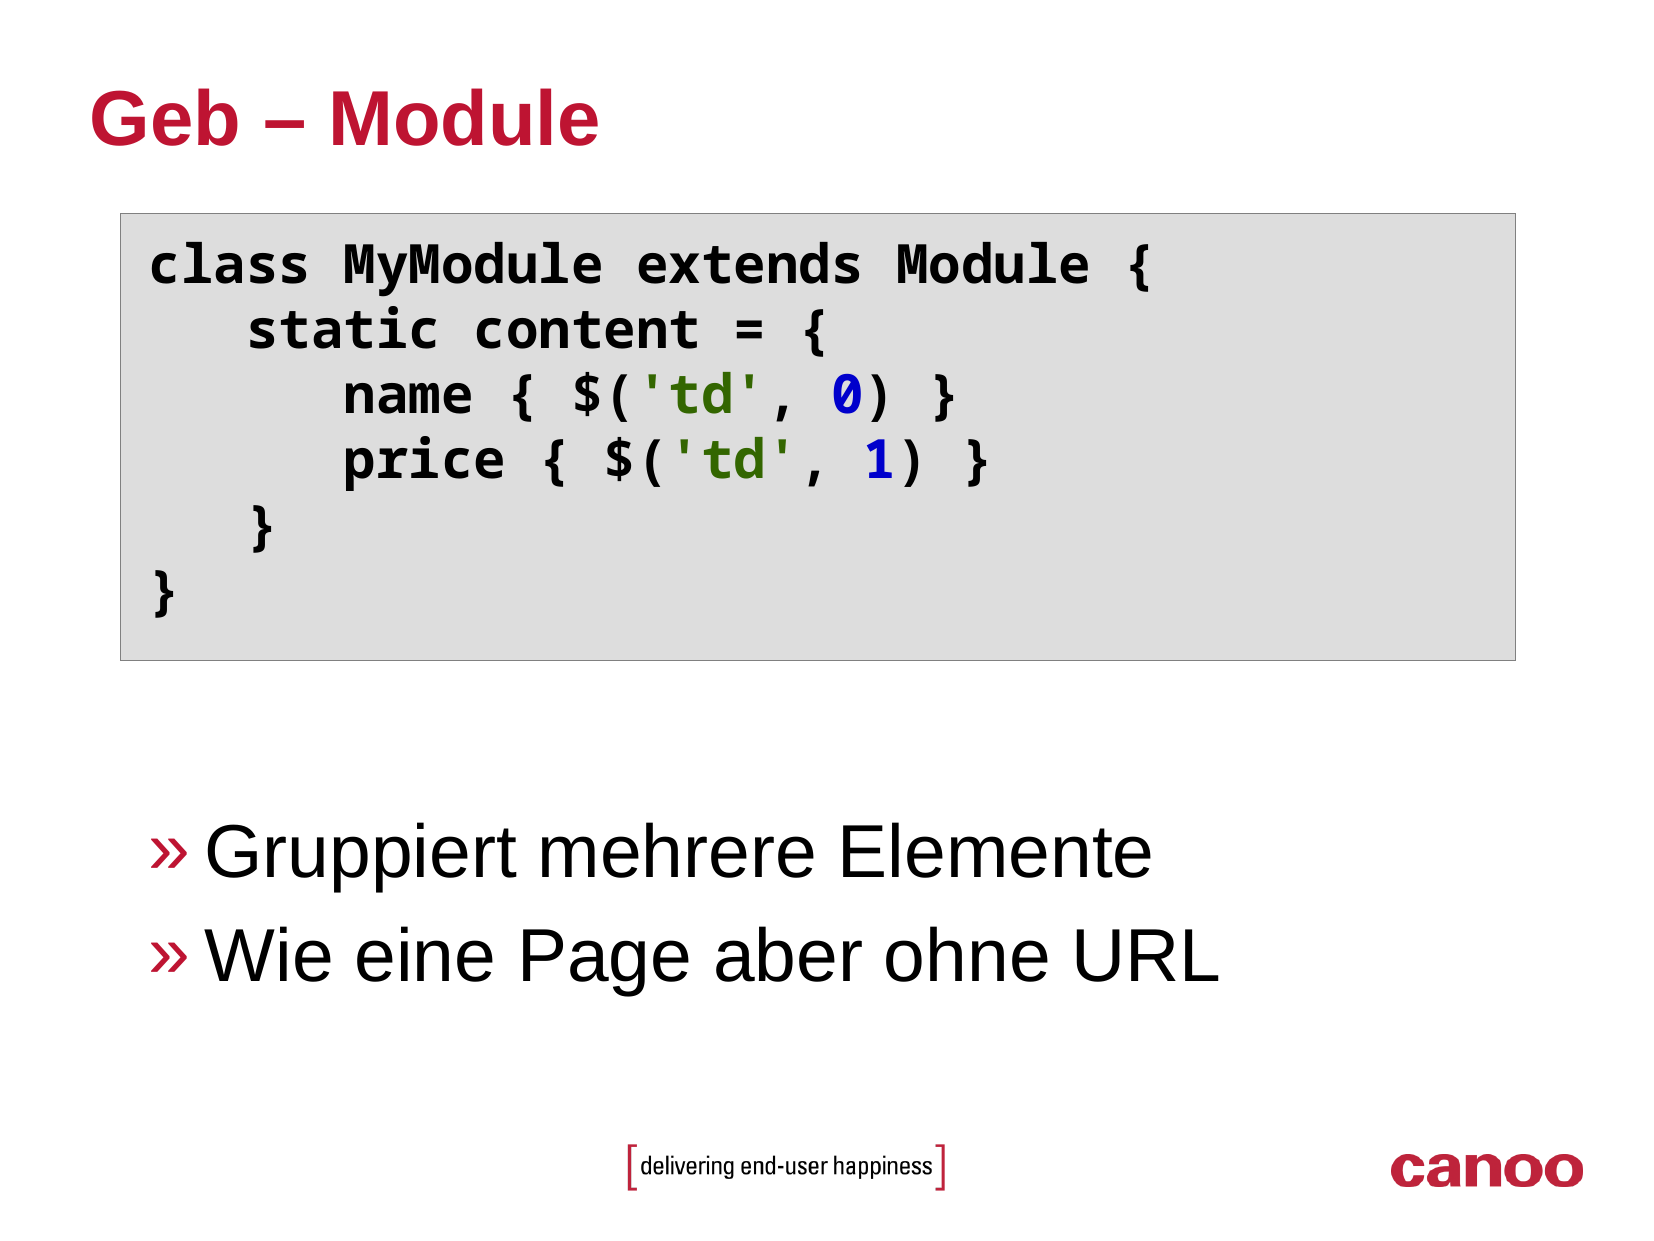

# Geb – Module
class MyModule extends Module {
 static content = {
 name { $('td', 0) }
 price { $('td', 1) }
 }
}
Gruppiert mehrere Elemente
Wie eine Page aber ohne URL